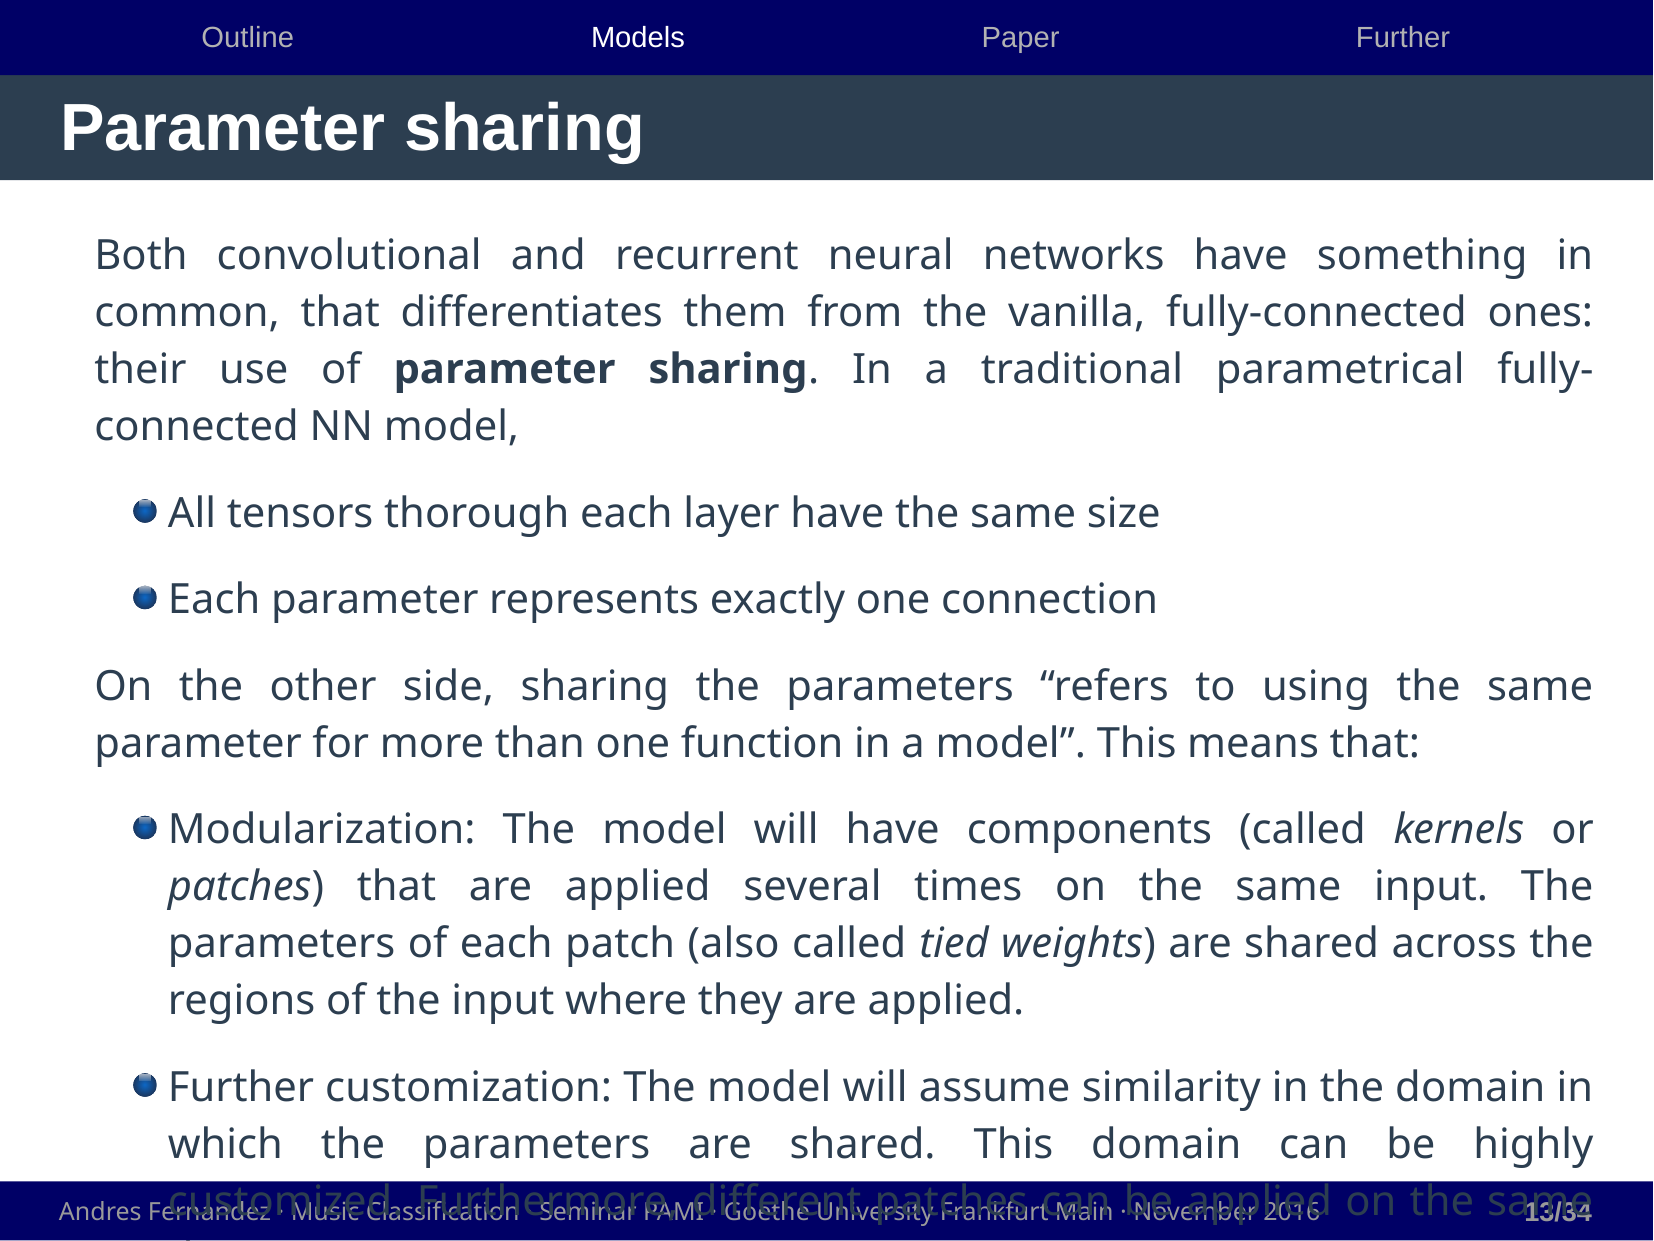

Outline Models Paper Further
# Parameter sharing
Both convolutional and recurrent neural networks have something in common, that differentiates them from the vanilla, fully-connected ones: their use of parameter sharing. In a traditional parametrical fully-connected NN model,
All tensors thorough each layer have the same size
Each parameter represents exactly one connection
On the other side, sharing the parameters “refers to using the same parameter for more than one function in a model”. This means that:
Modularization: The model will have components (called kernels or patches) that are applied several times on the same input. The parameters of each patch (also called tied weights) are shared across the regions of the input where they are applied.
Further customization: The model will assume similarity in the domain in which the parameters are shared. This domain can be highly customized. Furthermore, different patches can be applied on the same domain.